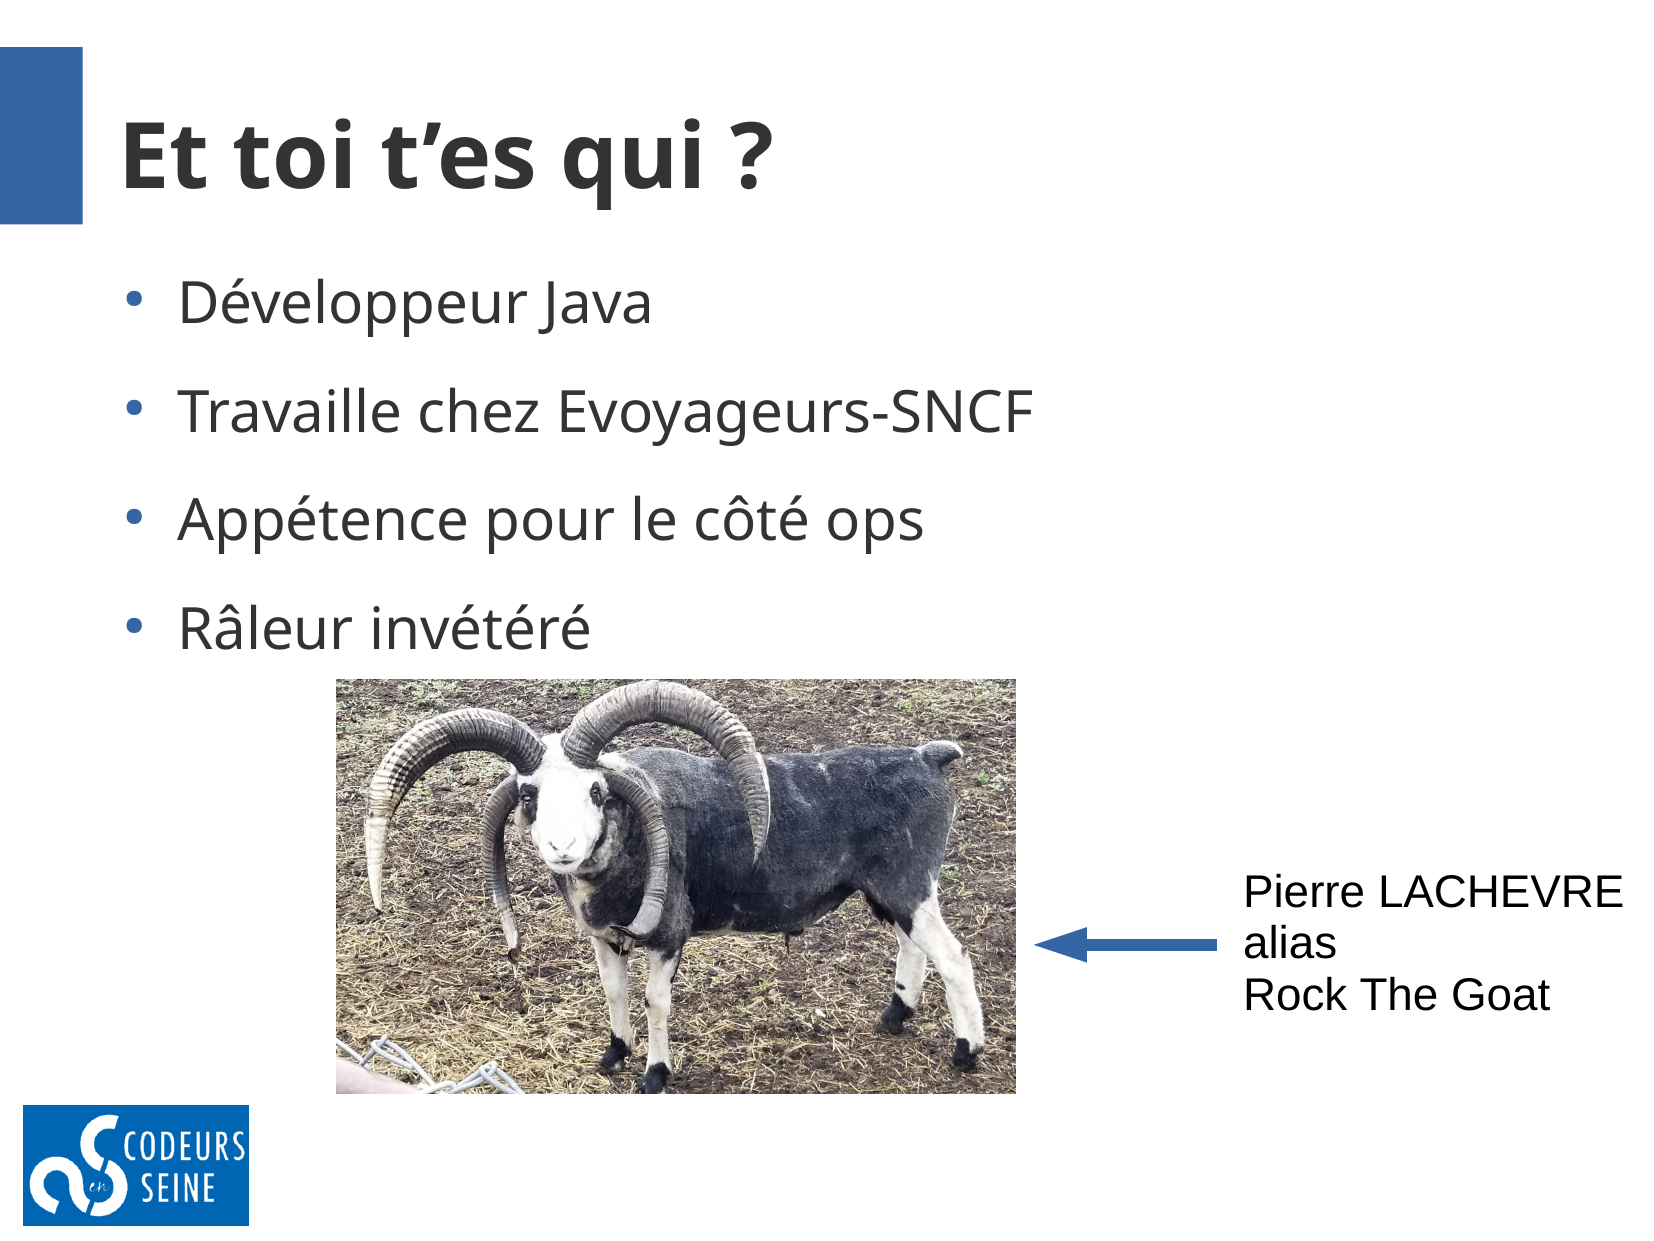

# Et toi t’es qui ?
Développeur Java
Travaille chez Evoyageurs-SNCF
Appétence pour le côté ops
Râleur invétéré
Pierre LACHEVRE
alias
Rock The Goat